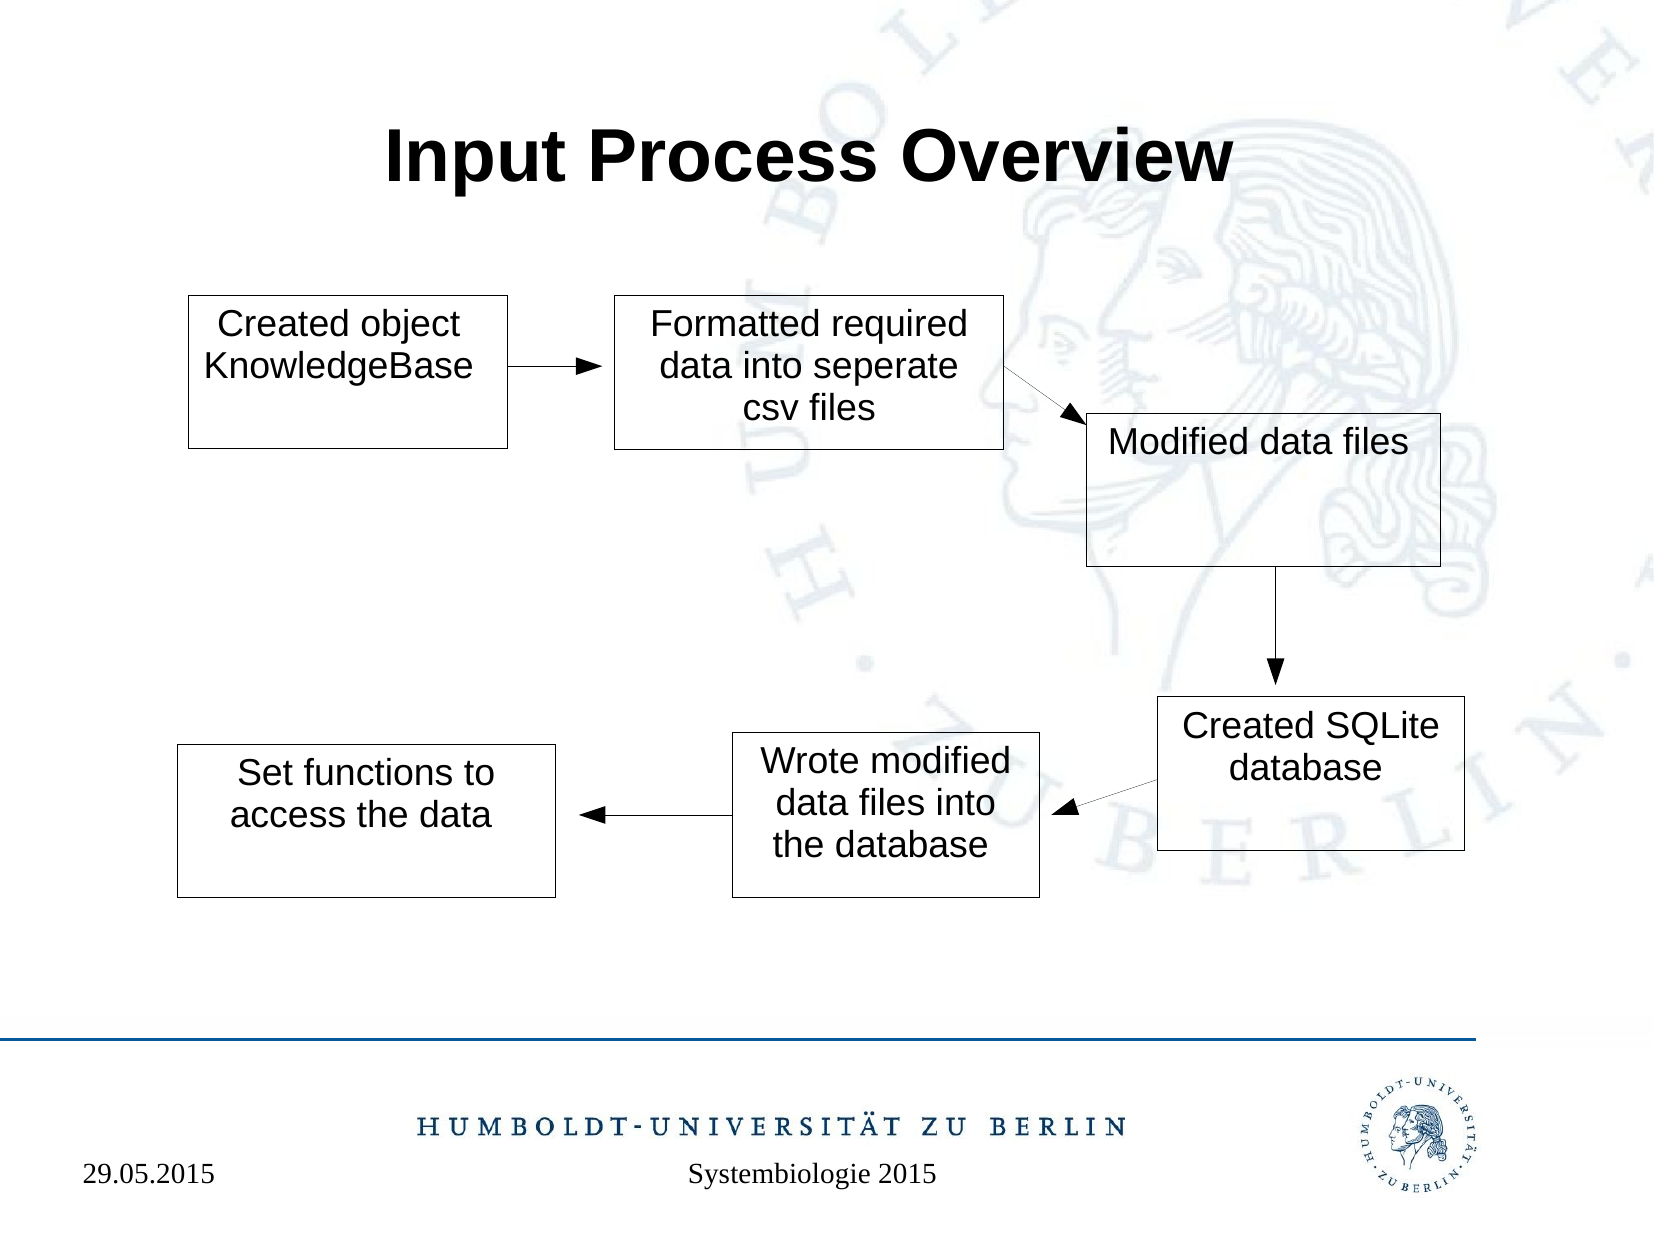

Input Process Overview
Created object KnowledgeBase
Formatted required data into seperate csv files
Modified data files
Created SQLite database
Wrote modified data files into the database
Set functions to access the data